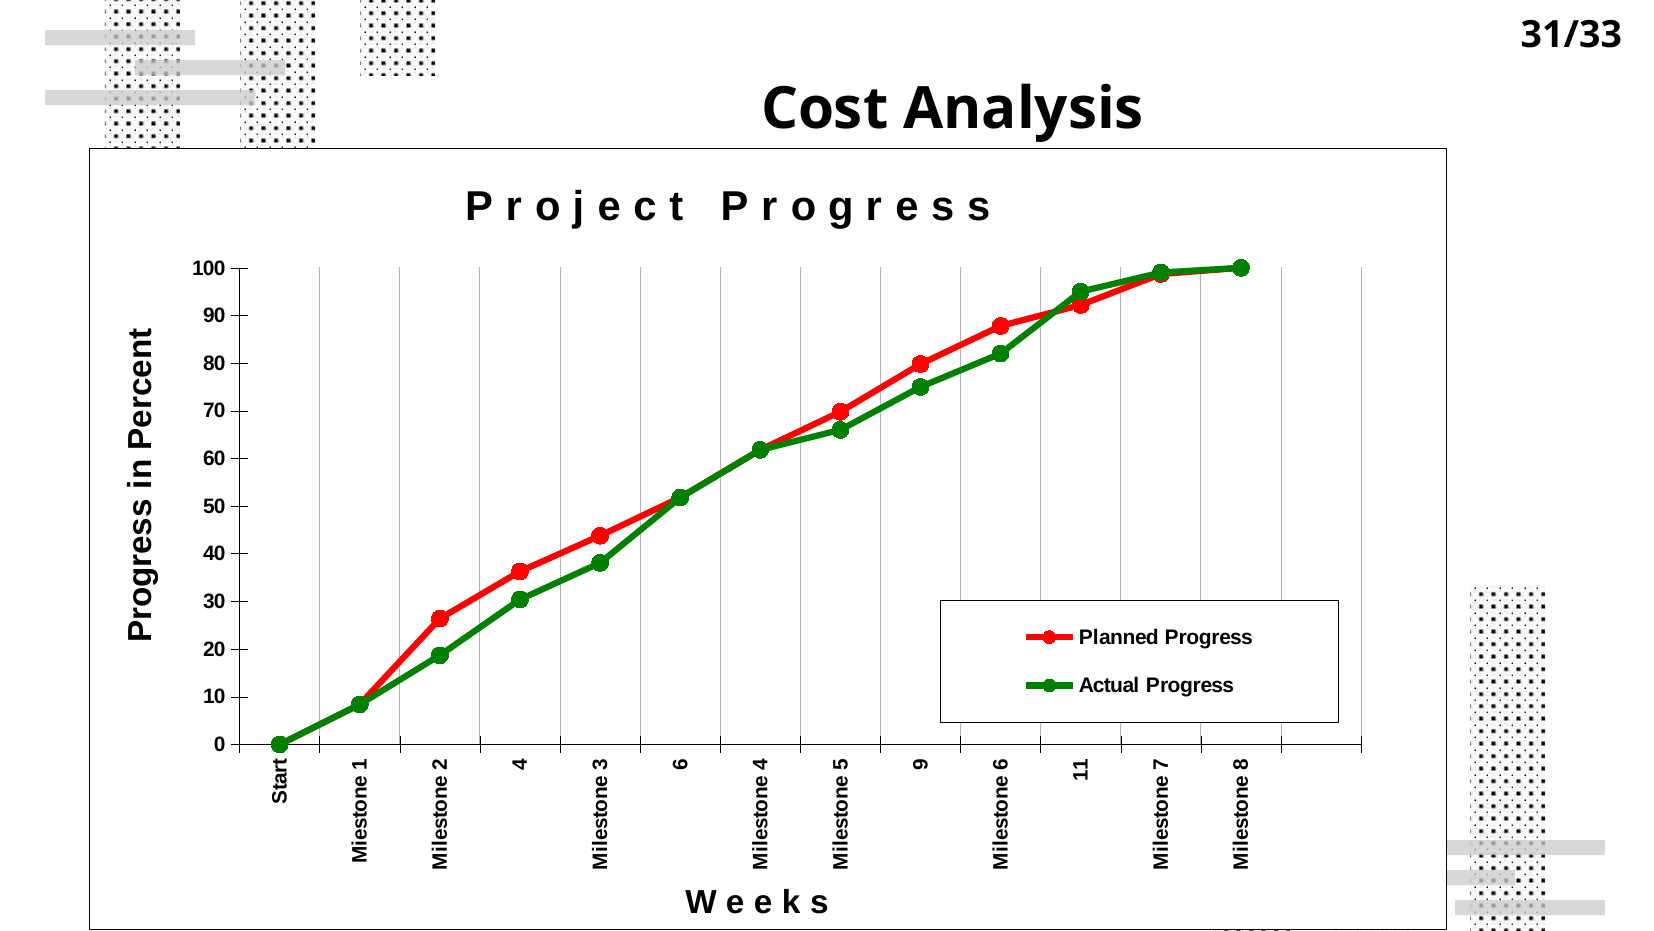

31/33
Cost Analysis
### Chart: P r o j e c t P r o g r e s s
| Category | Planned Progress | Actual Progress |
|---|---|---|
| Start | 0.0 | 0.0 |
| Miestone 1 | 8.4 | 8.4 |
| Milestone 2 | 26.4 | 18.7 |
| 4 | 36.3 | 30.4 |
| Milestone 3 | 43.8 | 38.1 |
| 6 | 51.8 | 51.8 |
| Milestone 4 | 61.8 | 61.8 |
| Milestone 5 | 69.8 | 66.0 |
| 9 | 79.8 | 75.0 |
| Milestone 6 | 87.8 | 82.0 |
| 11 | 92.2 | 95.0 |
| Milestone 7 | 98.7 | 99.0 |
| Milestone 8 | 100.0 | 100.0 |
| None | None | None |Show the graphics and talk about it